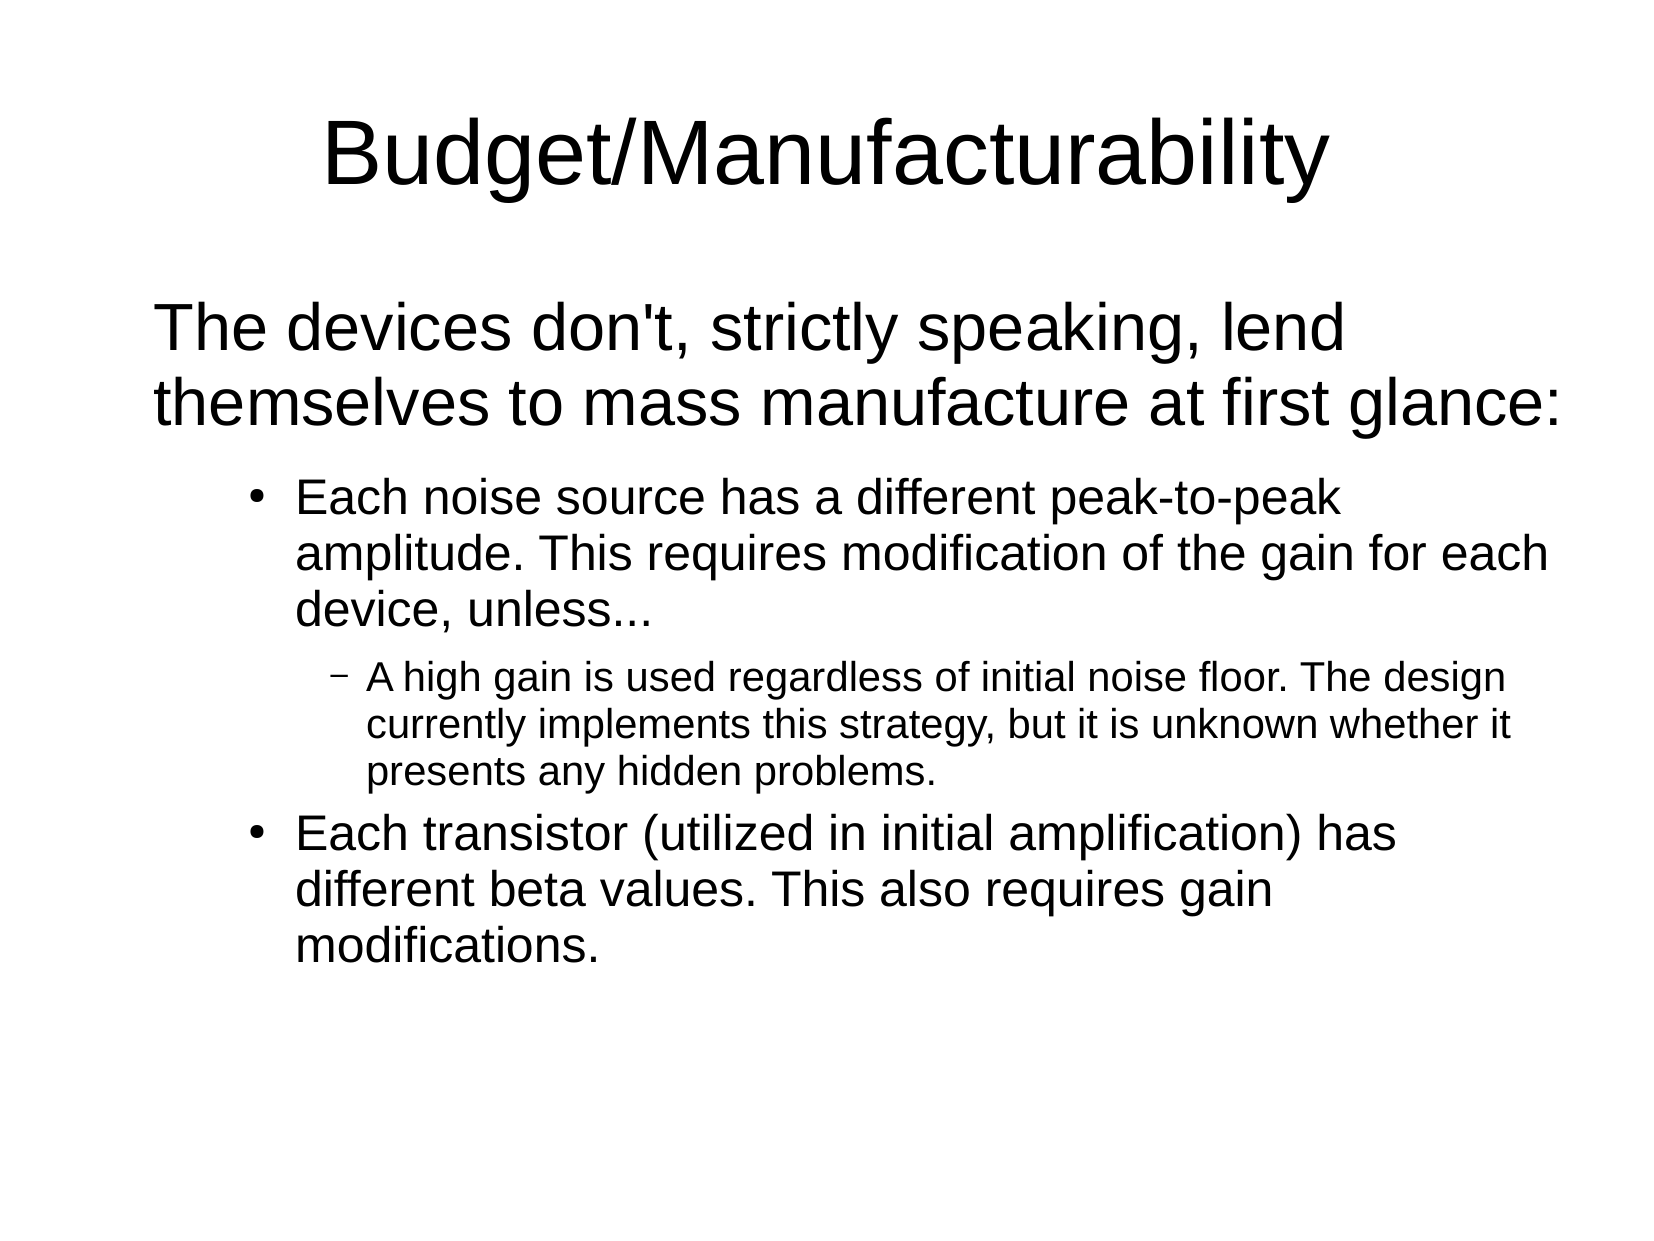

# Budget/Manufacturability
The devices don't, strictly speaking, lend themselves to mass manufacture at first glance:
Each noise source has a different peak-to-peak amplitude. This requires modification of the gain for each device, unless...
A high gain is used regardless of initial noise floor. The design currently implements this strategy, but it is unknown whether it presents any hidden problems.
Each transistor (utilized in initial amplification) has different beta values. This also requires gain modifications.